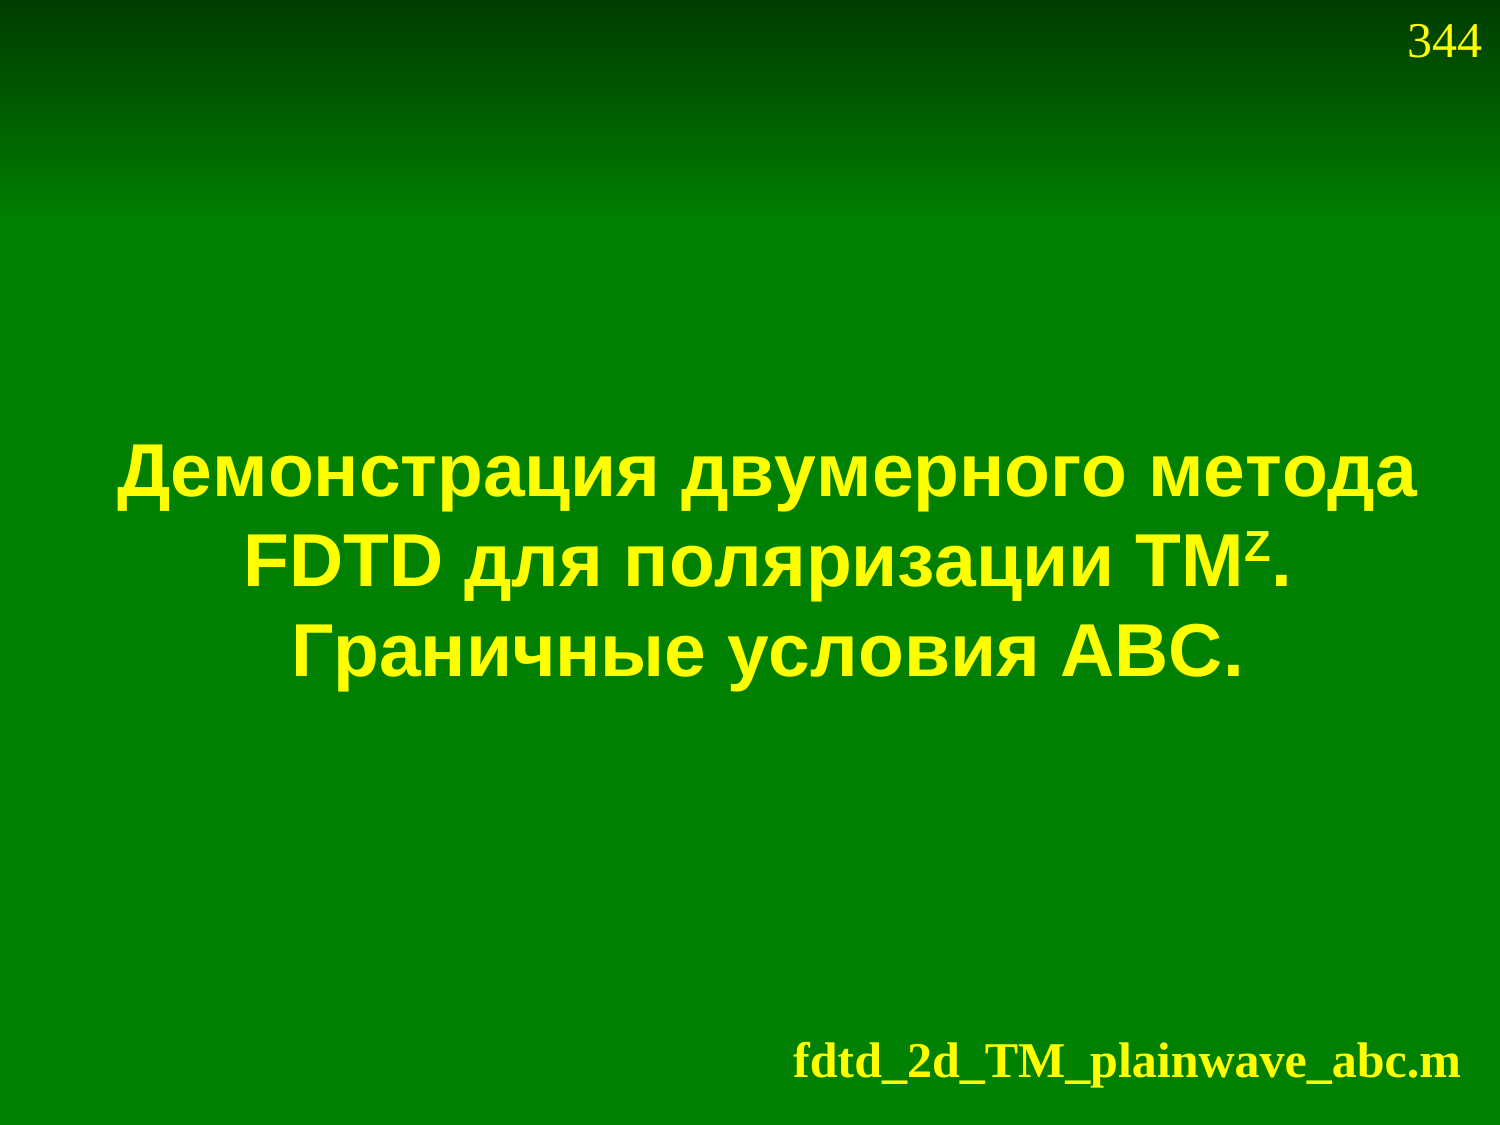

# Демонстрация двумерного метода FDTD для поляризации TMZ. Граничные условия ABC.
fdtd_2d_TM_plainwave_abc.m